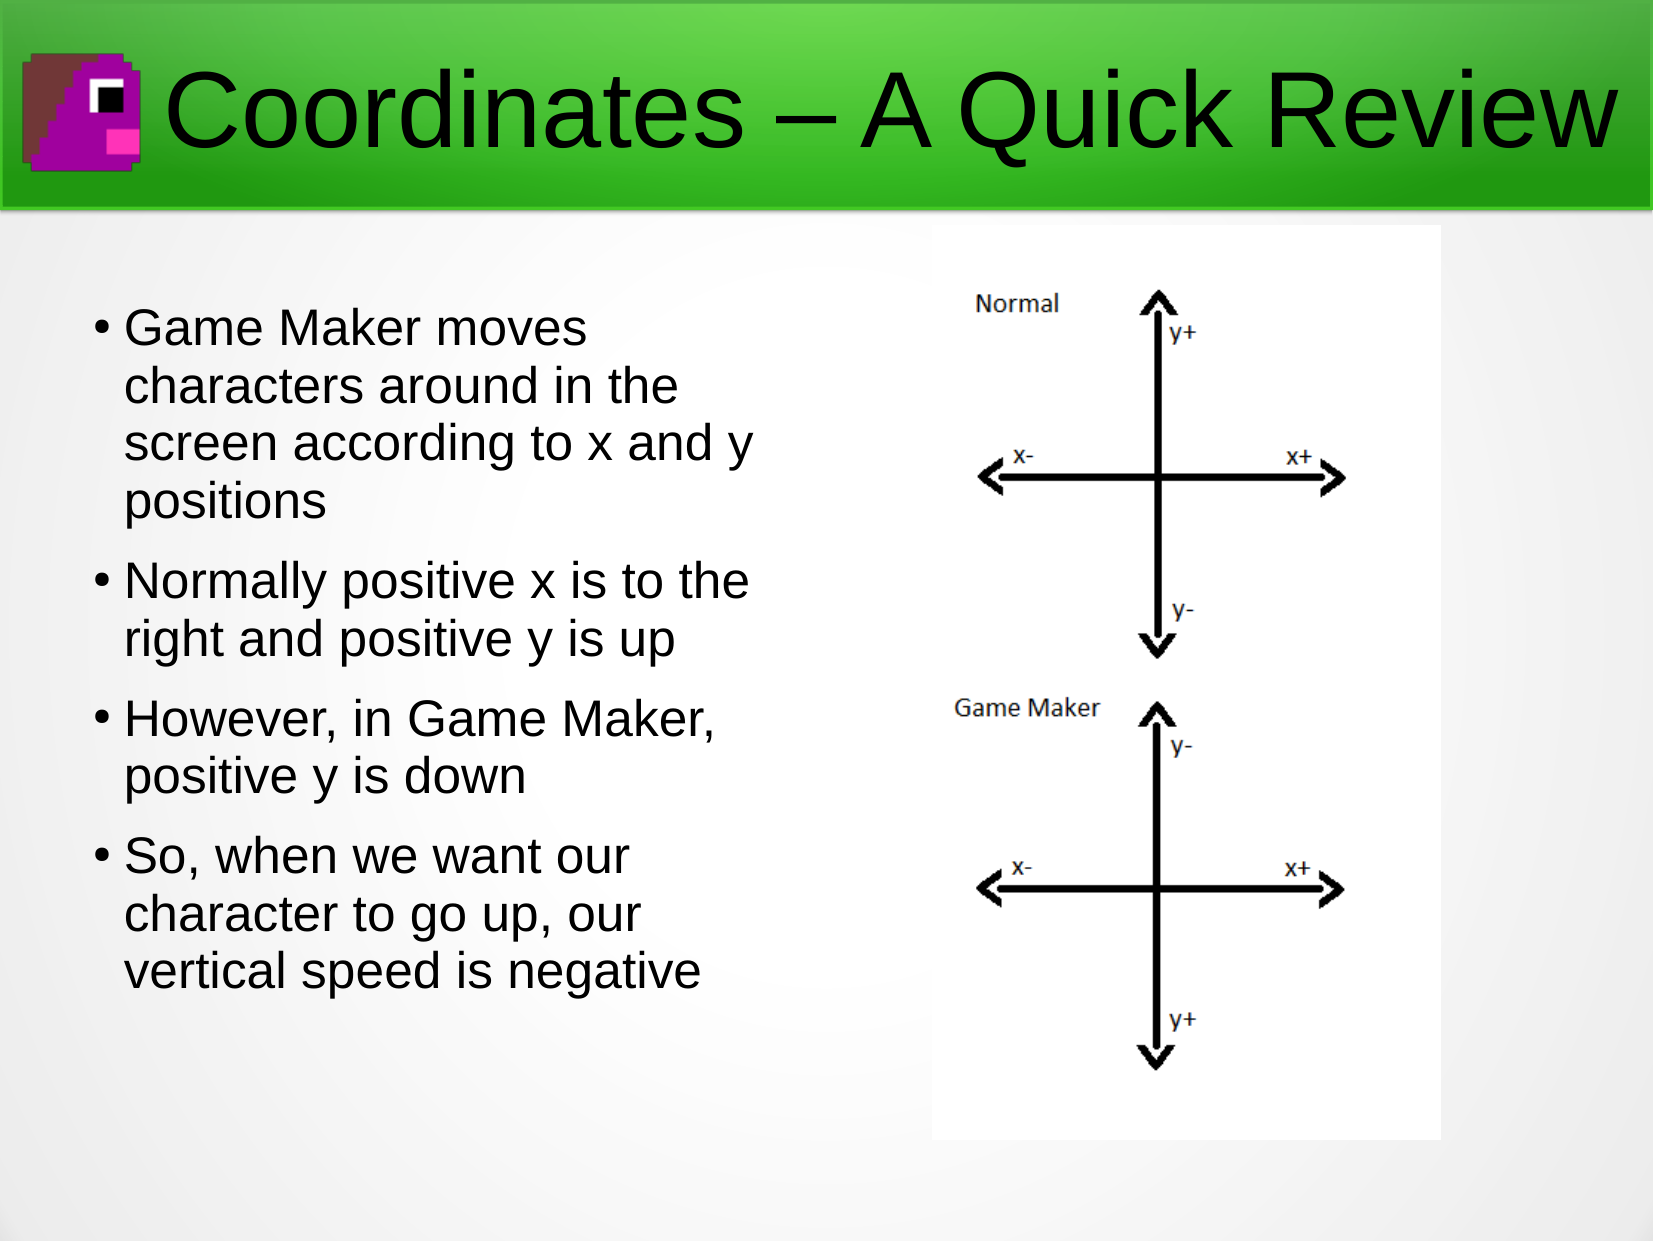

# Coordinates – A Quick Review
Game Maker moves characters around in the screen according to x and y positions
Normally positive x is to the right and positive y is up
However, in Game Maker, positive y is down
So, when we want our character to go up, our vertical speed is negative